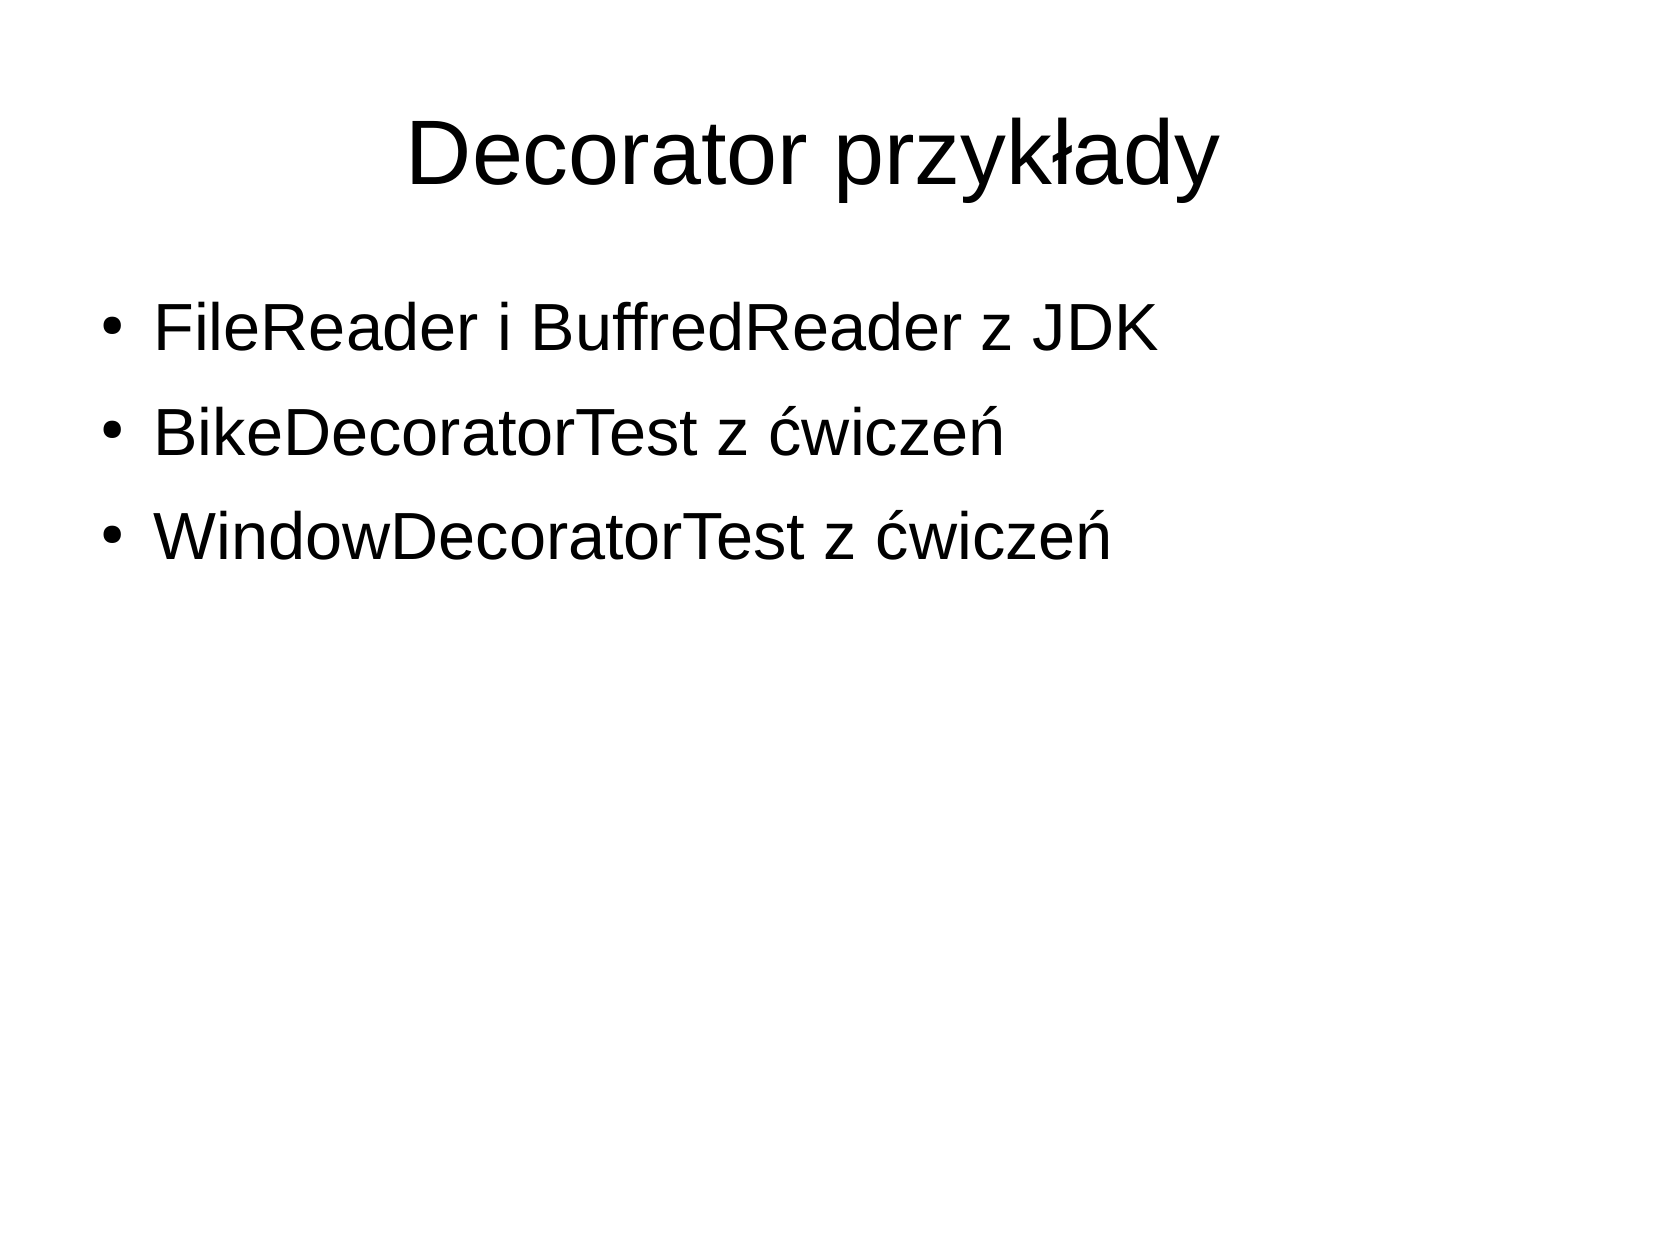

# Decorator przykłady
FileReader i BuffredReader z JDK
BikeDecoratorTest z ćwiczeń
WindowDecoratorTest z ćwiczeń